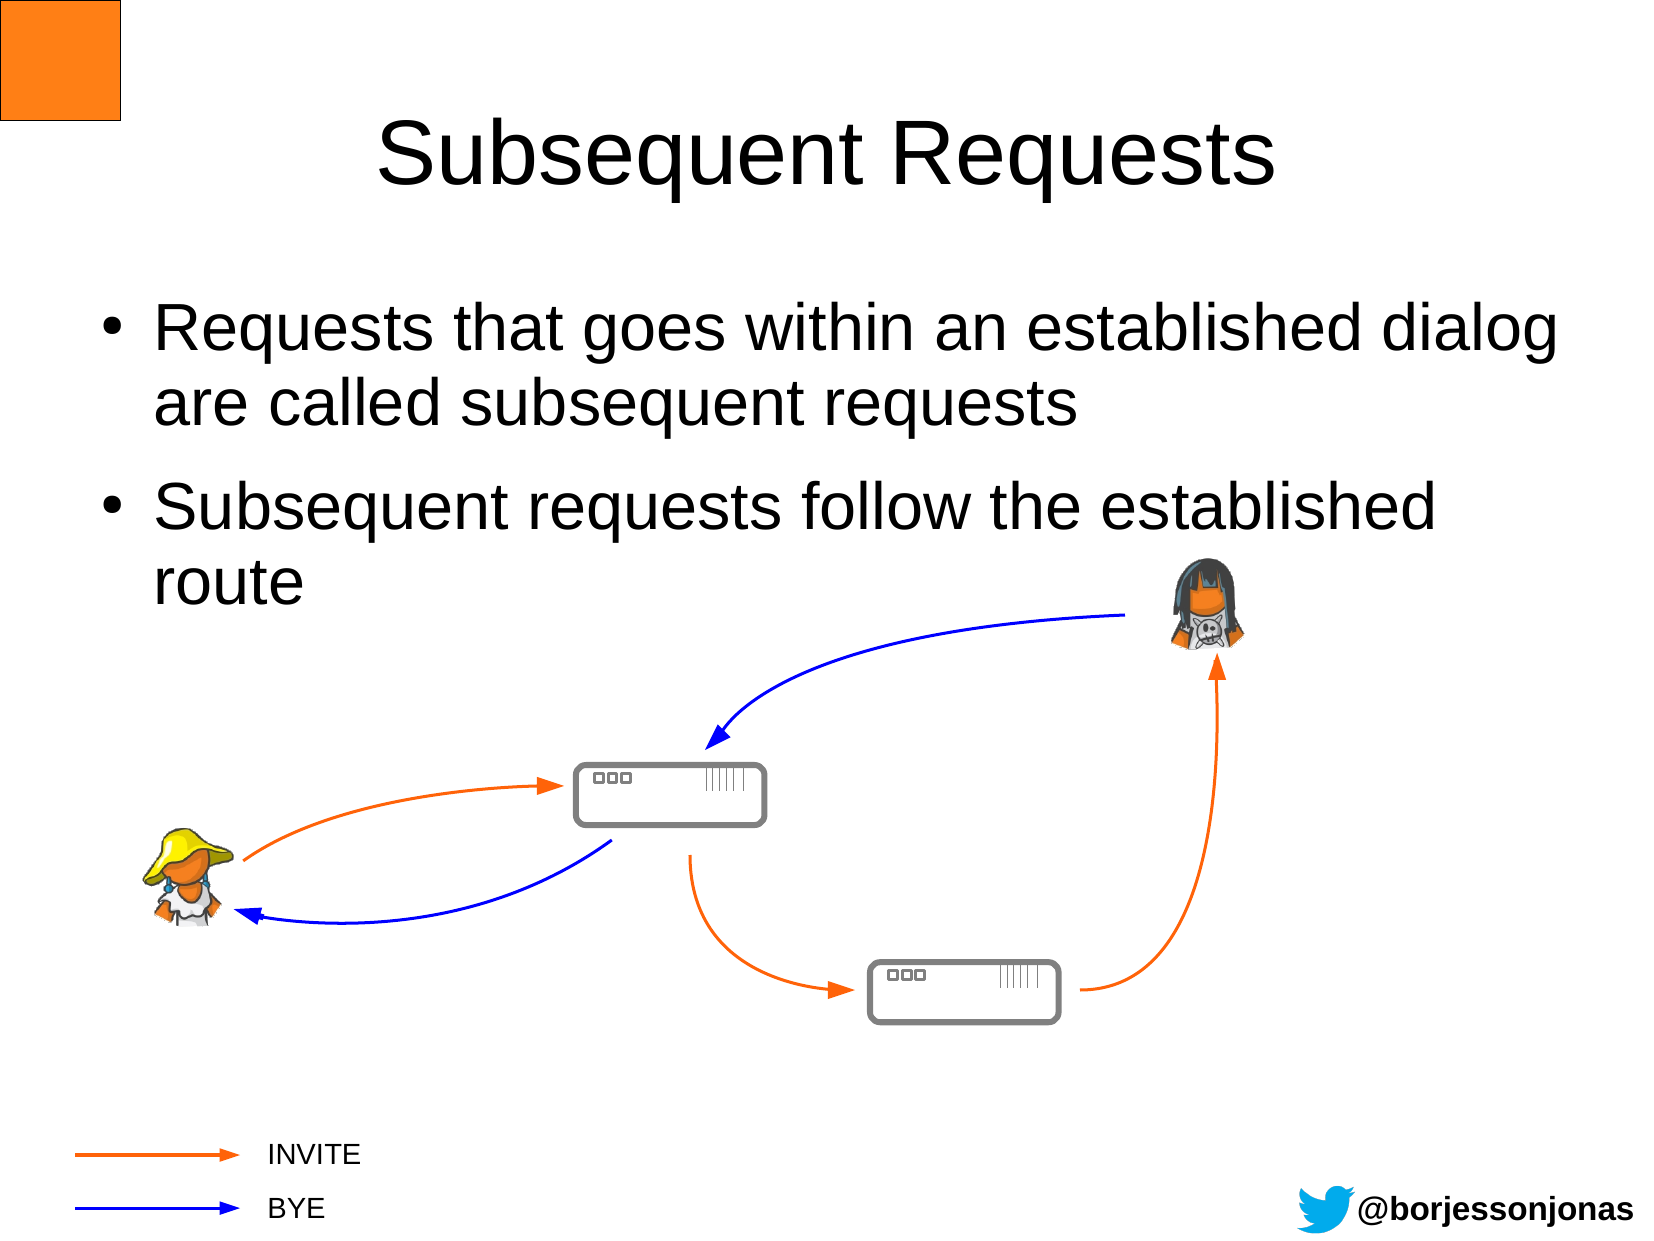

# Subsequent Requests
Requests that goes within an established dialog are called subsequent requests
Subsequent requests follow the established route
INVITE
BYE